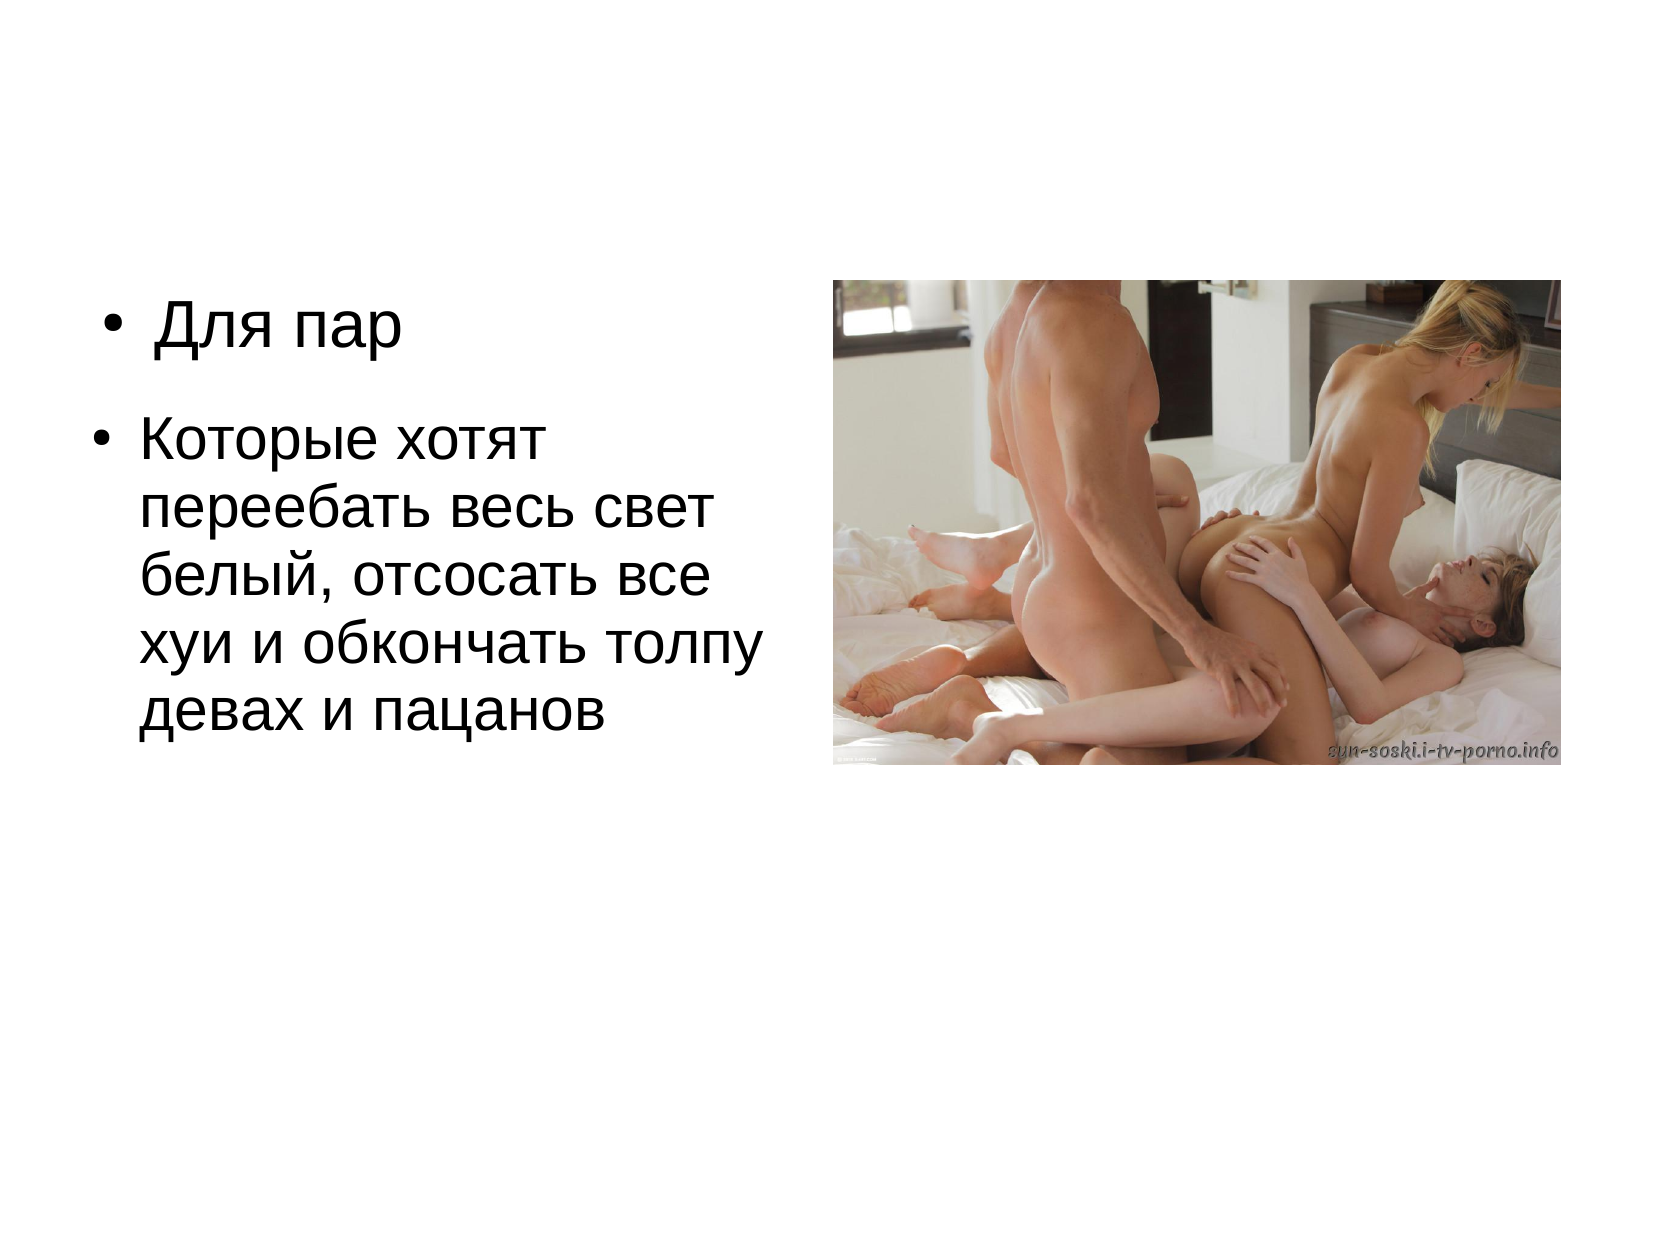

#
Для пар
Которые хотят переебать весь свет белый, отсосать все хуи и обкончать толпу девах и пацанов